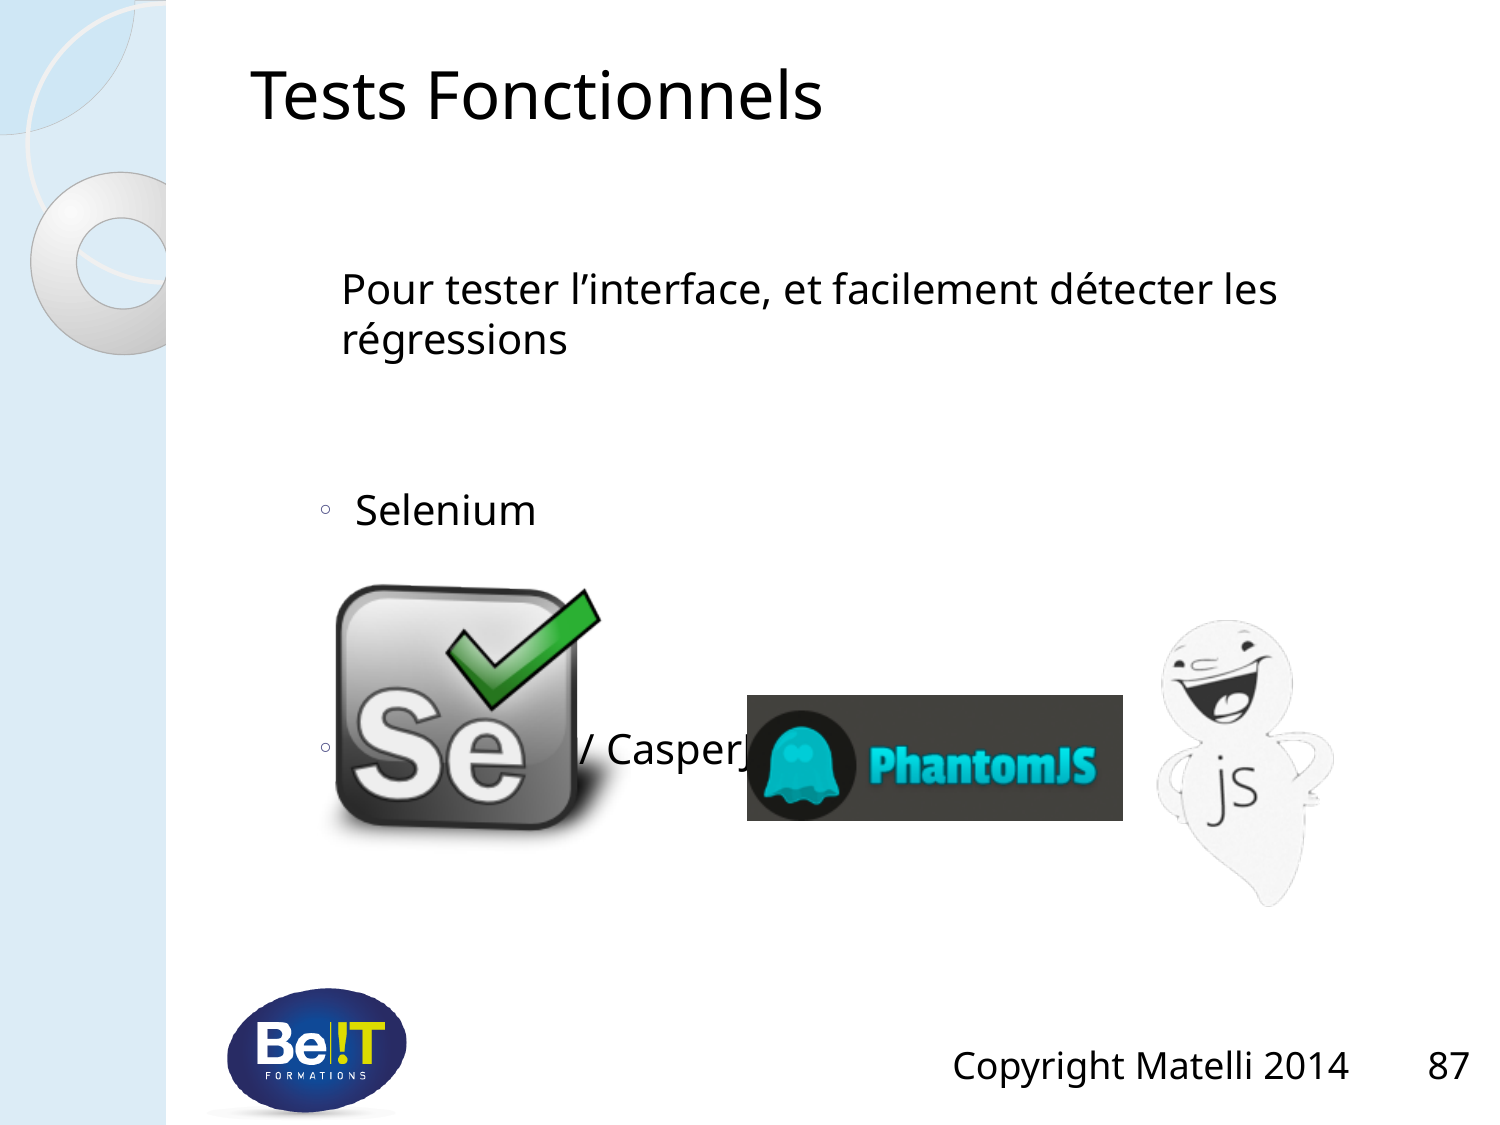

# Tests Fonctionnels
Pour tester l’interface, et facilement détecter les régressions
Selenium
PhantomJS / CasperJS
Copyright Matelli 2014